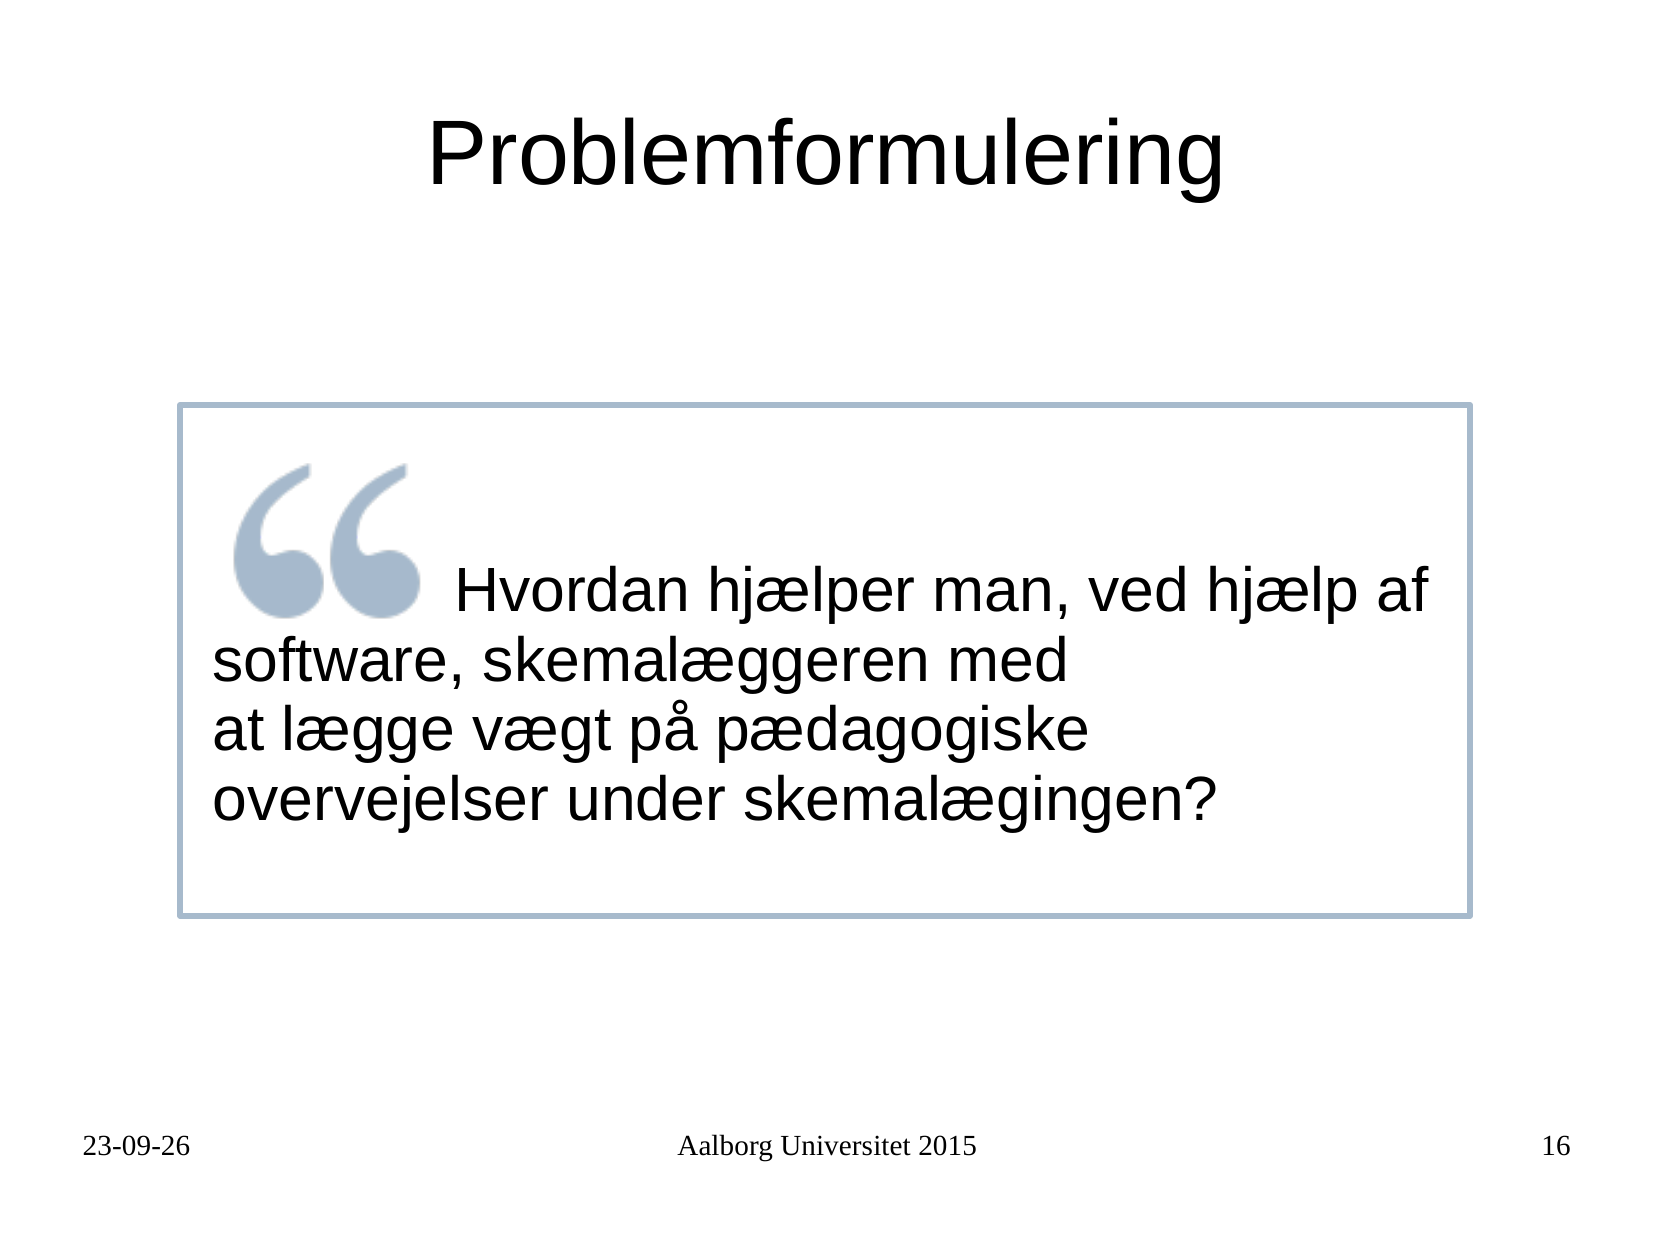

# Problemformulering
 Hvordan hjælper man, ved hjælp af software, skemalæggeren med
at lægge vægt på pædagogiske overvejelser under skemalægingen?
Aalborg Universitet 2015
16